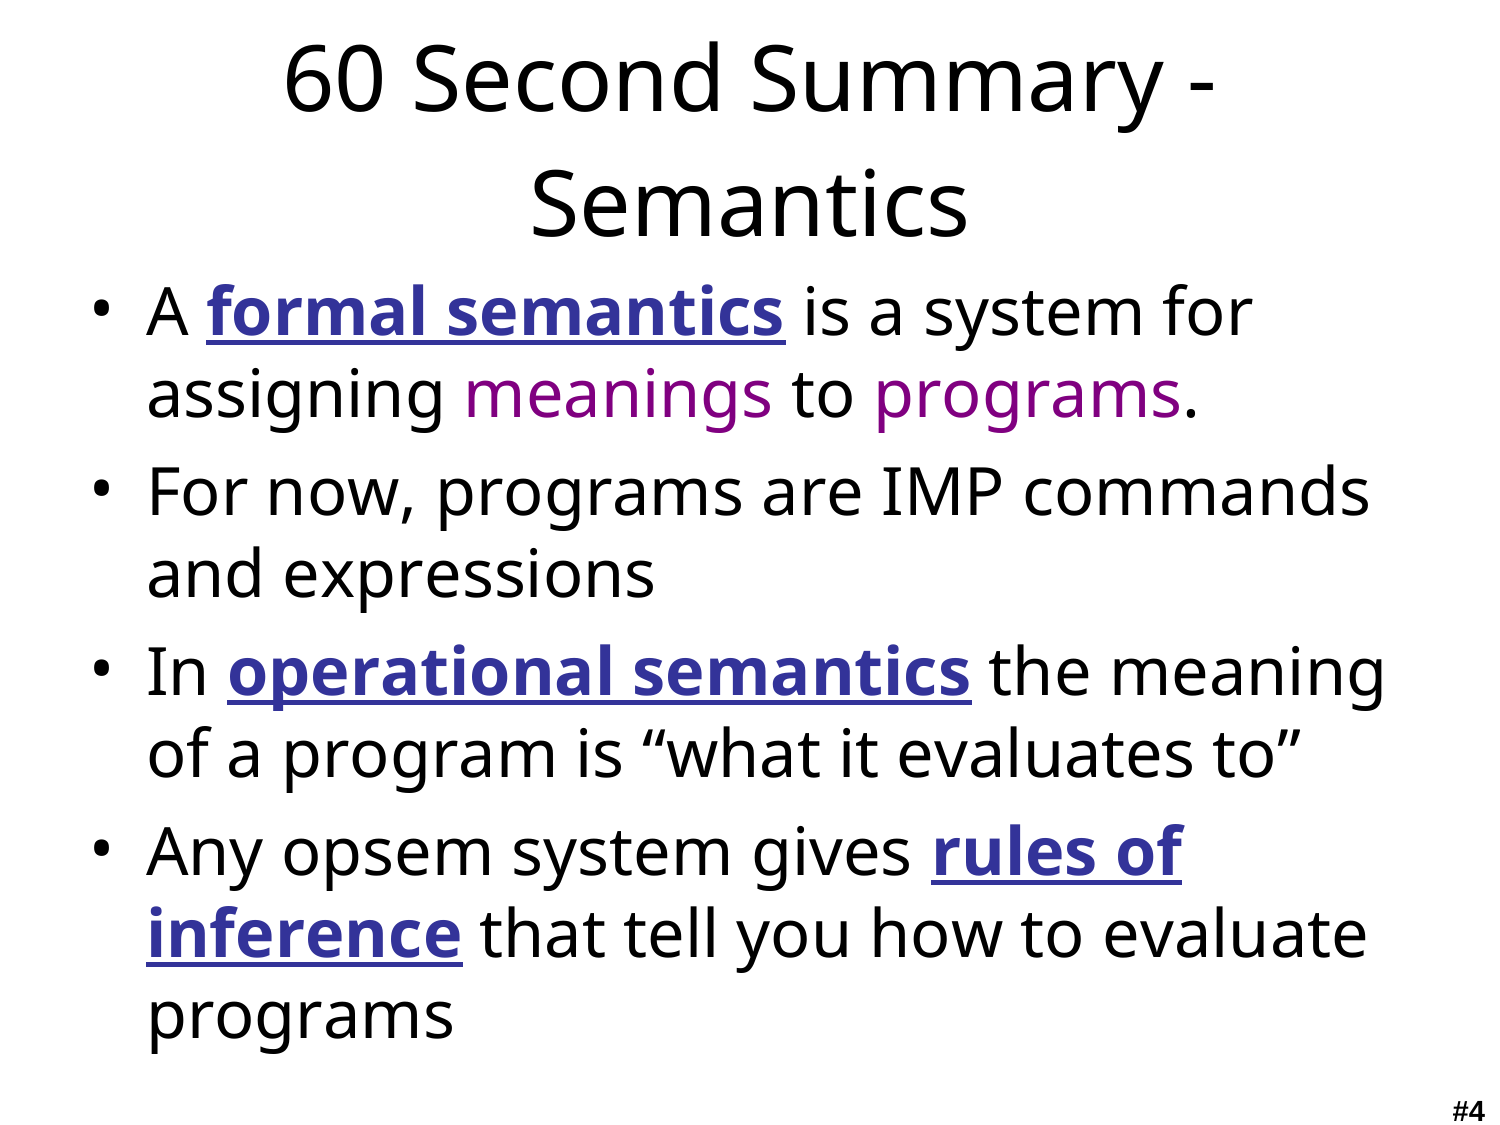

# 60 Second Summary - Semantics
A formal semantics is a system for assigning meanings to programs.
For now, programs are IMP commands and expressions
In operational semantics the meaning of a program is “what it evaluates to”
Any opsem system gives rules of inference that tell you how to evaluate programs
4